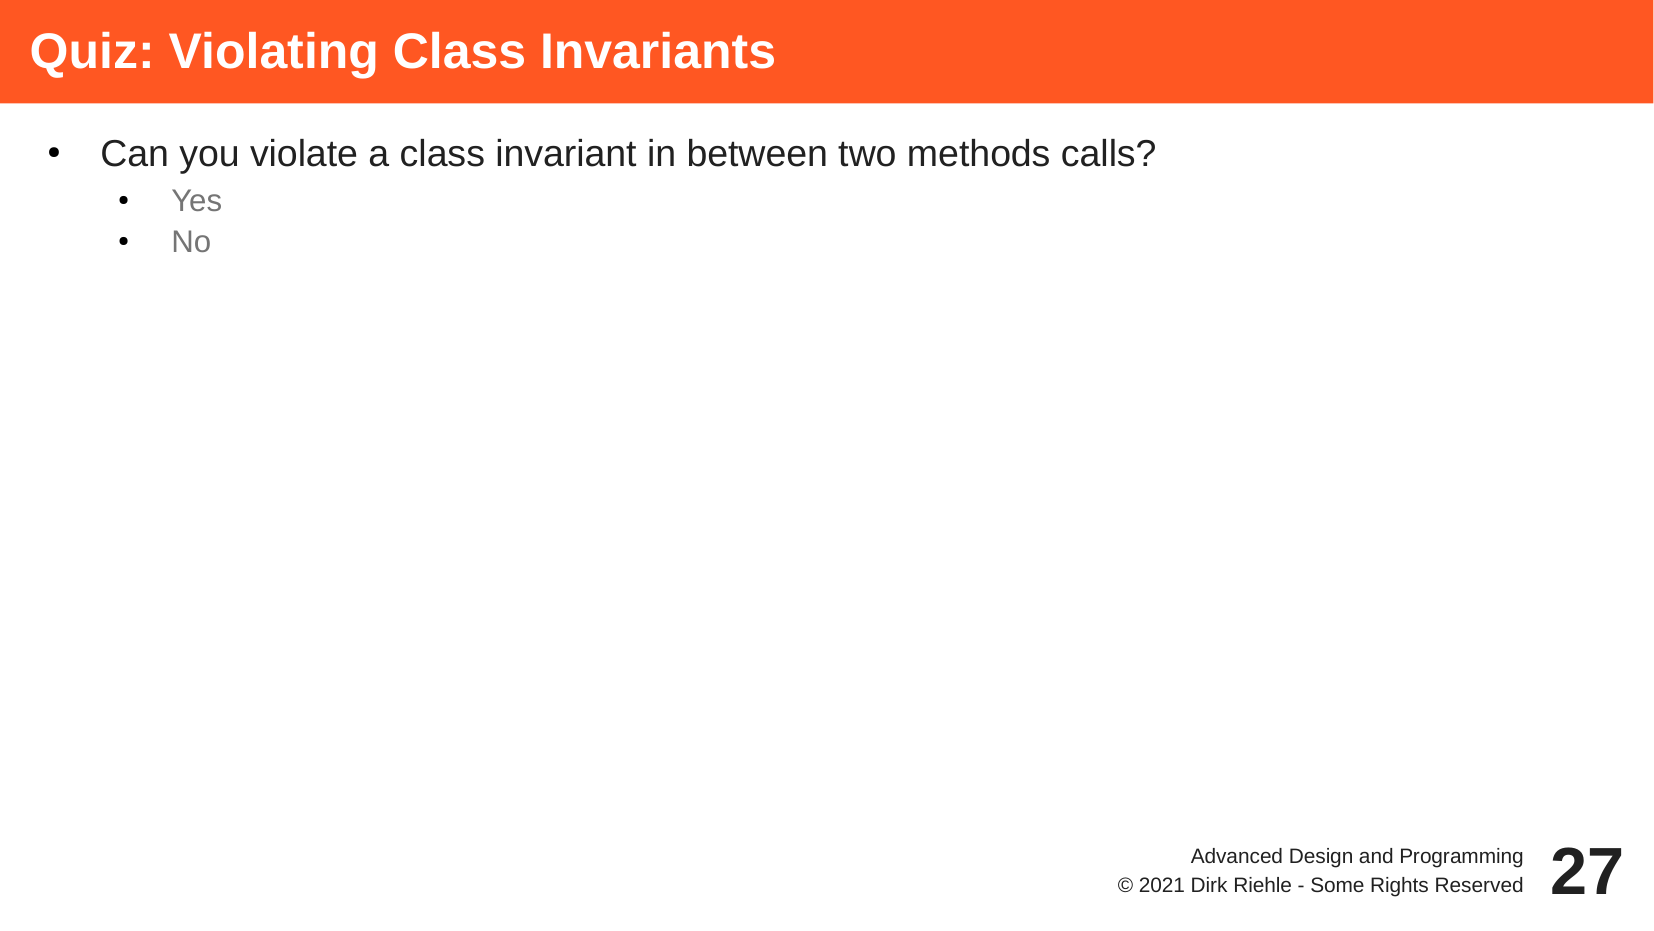

# Quiz: Violating Class Invariants
Can you violate a class invariant in between two methods calls?
Yes
No
Advanced Design and Programming
27
© 2021 Dirk Riehle - Some Rights Reserved